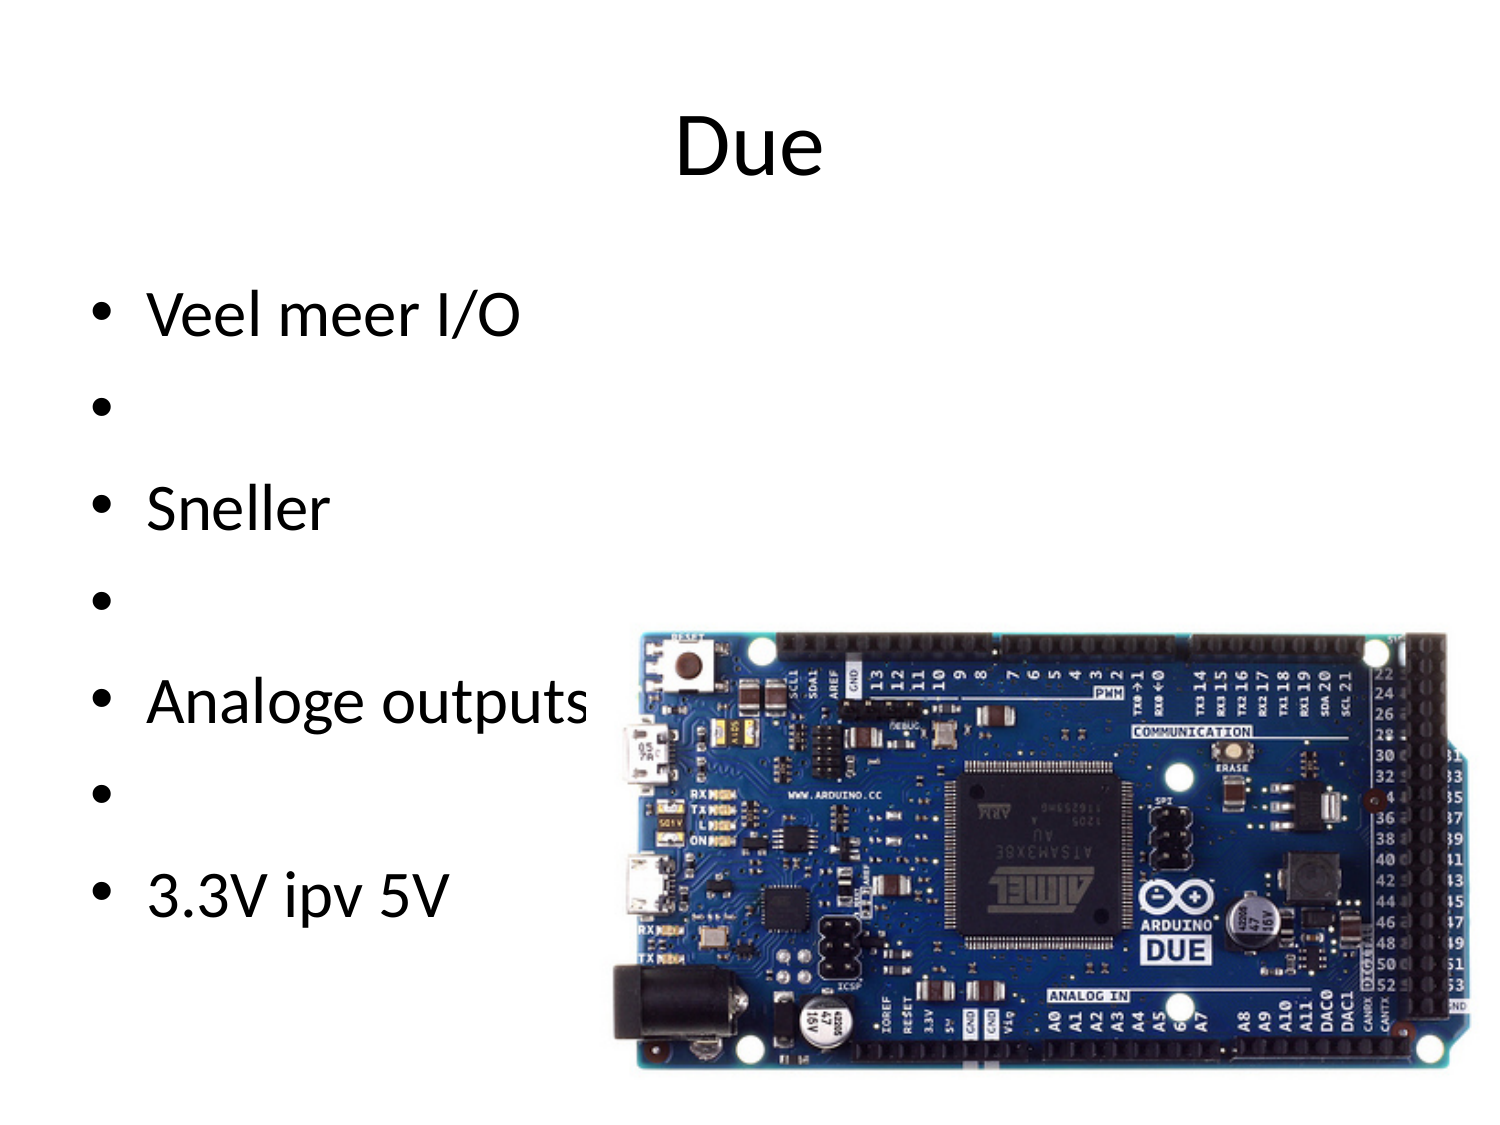

# Due
Veel meer I/O
Sneller
Analoge outputs
3.3V ipv 5V